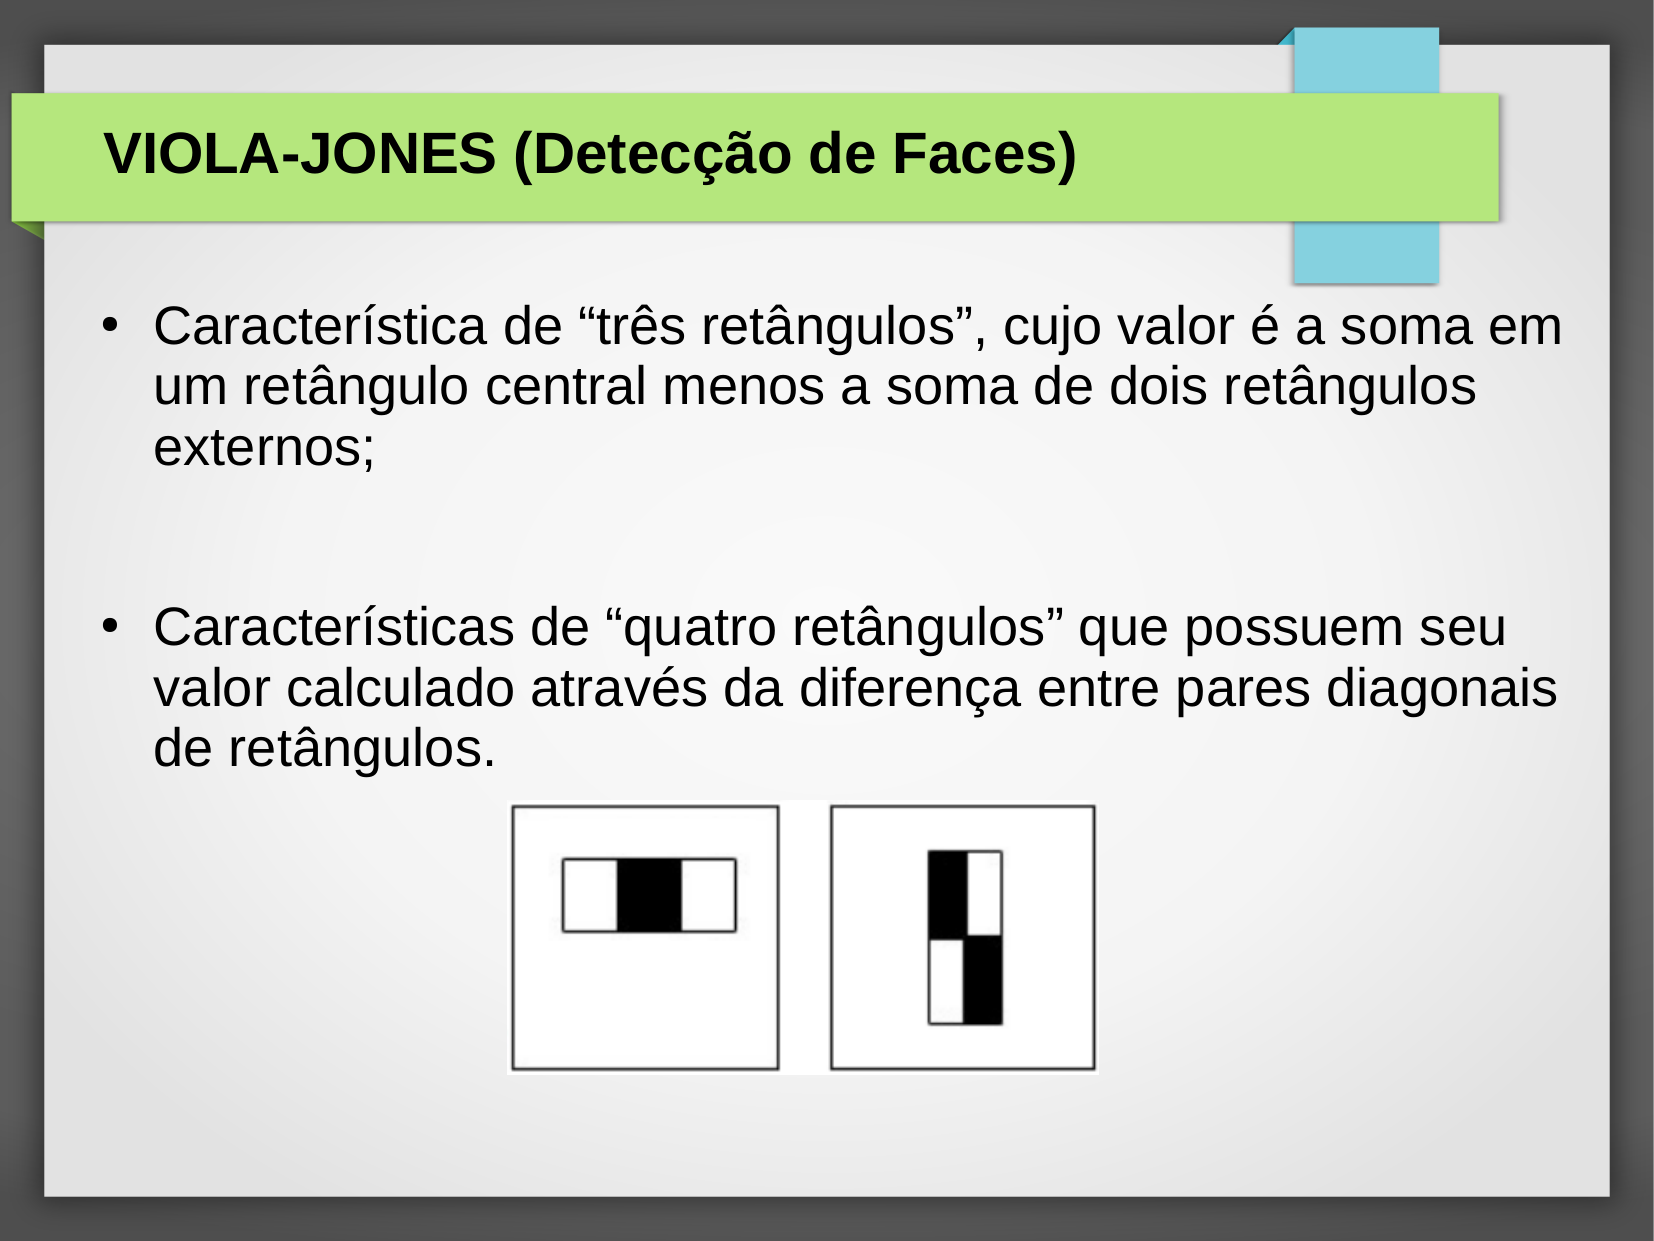

# VIOLA-JONES (Detecção de Faces)
Característica de “três retângulos”, cujo valor é a soma em um retângulo central menos a soma de dois retângulos externos;
Características de “quatro retângulos” que possuem seu valor calculado através da diferença entre pares diagonais de retângulos.